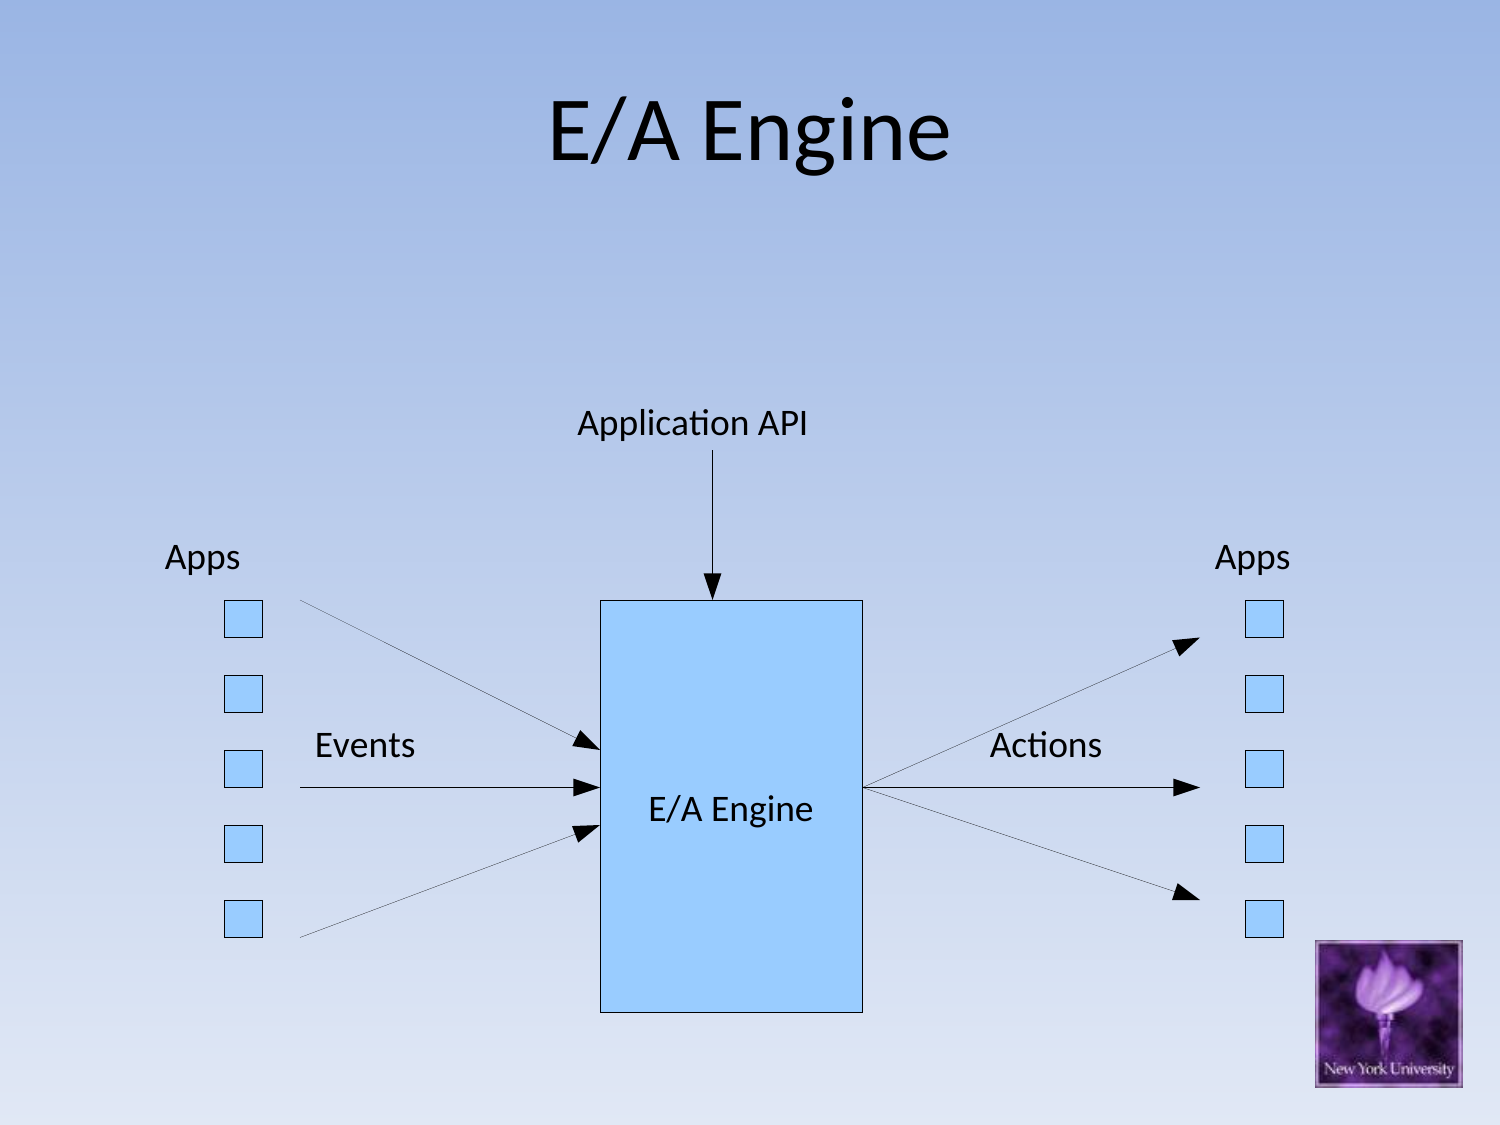

# E/A Engine
Application API
Apps
Apps
E/A Engine
Events
Actions